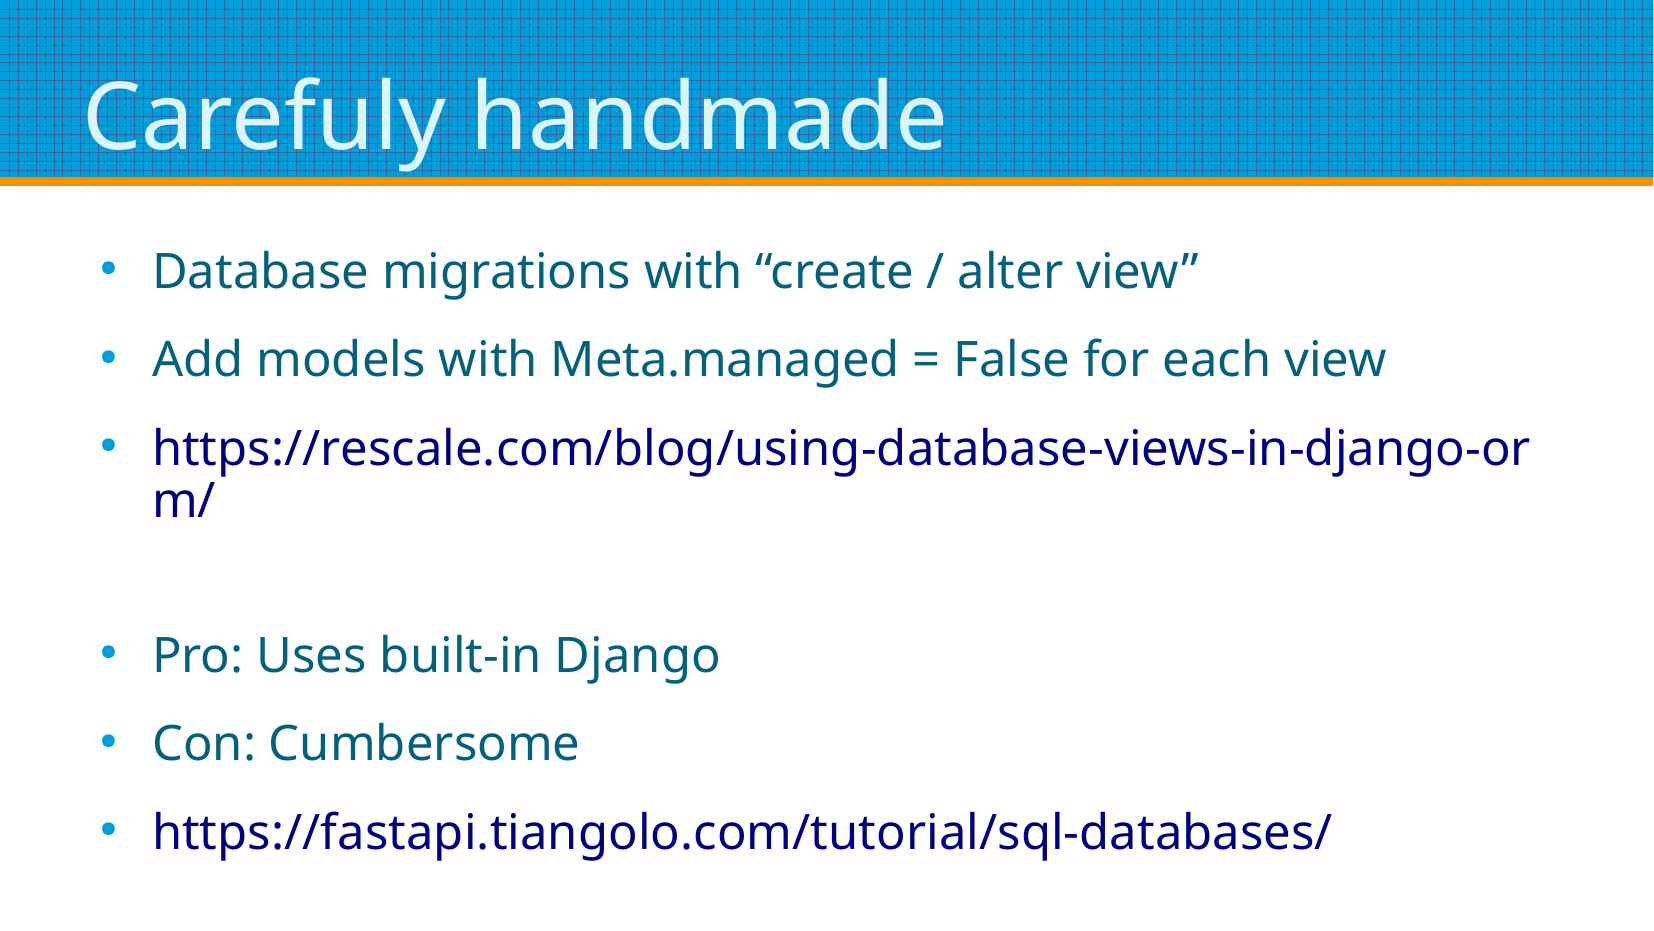

# Carefuly handmade
Database migrations with “create / alter view”
Add models with Meta.managed = False for each view
https://rescale.com/blog/using-database-views-in-django-orm/
Pro: Uses built-in Django
Con: Cumbersome
https://fastapi.tiangolo.com/tutorial/sql-databases/